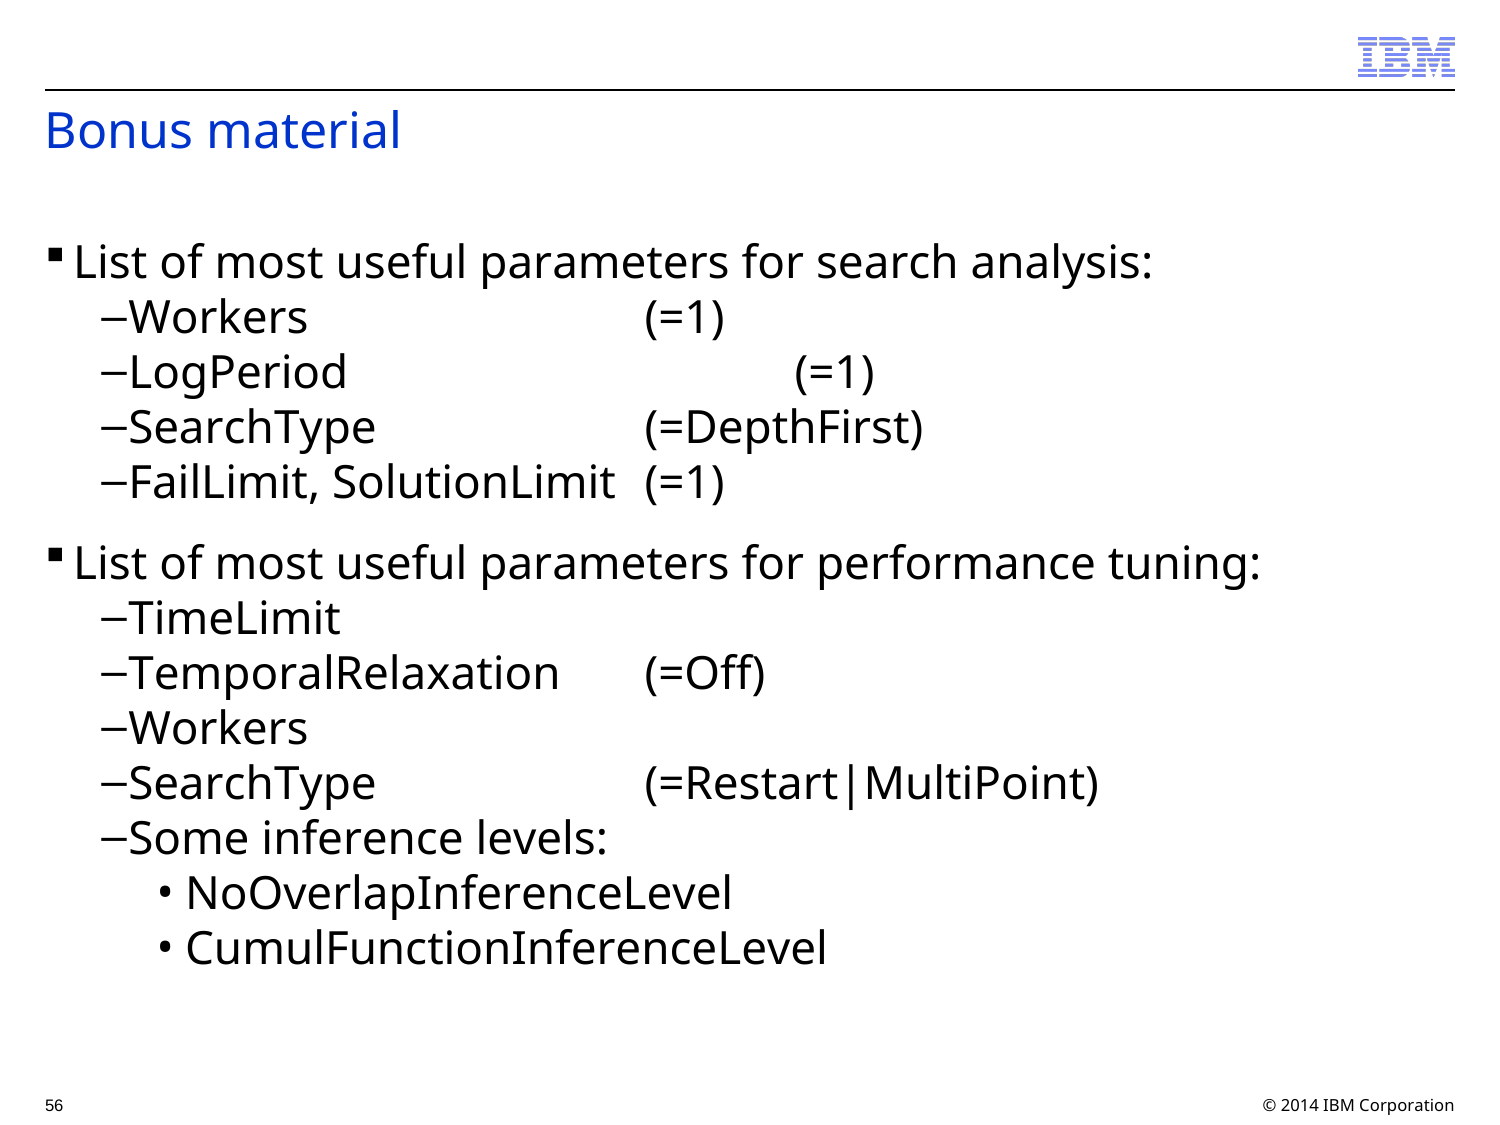

# Bonus material
List of most useful parameters for search analysis:
Workers 			(=1)
LogPeriod 			(=1)
SearchType 		(=DepthFirst)
FailLimit, SolutionLimit 	(=1)
List of most useful parameters for performance tuning:
TimeLimit
TemporalRelaxation 	(=Off)
Workers
SearchType 		(=Restart|MultiPoint)
Some inference levels:
NoOverlapInferenceLevel
CumulFunctionInferenceLevel
56